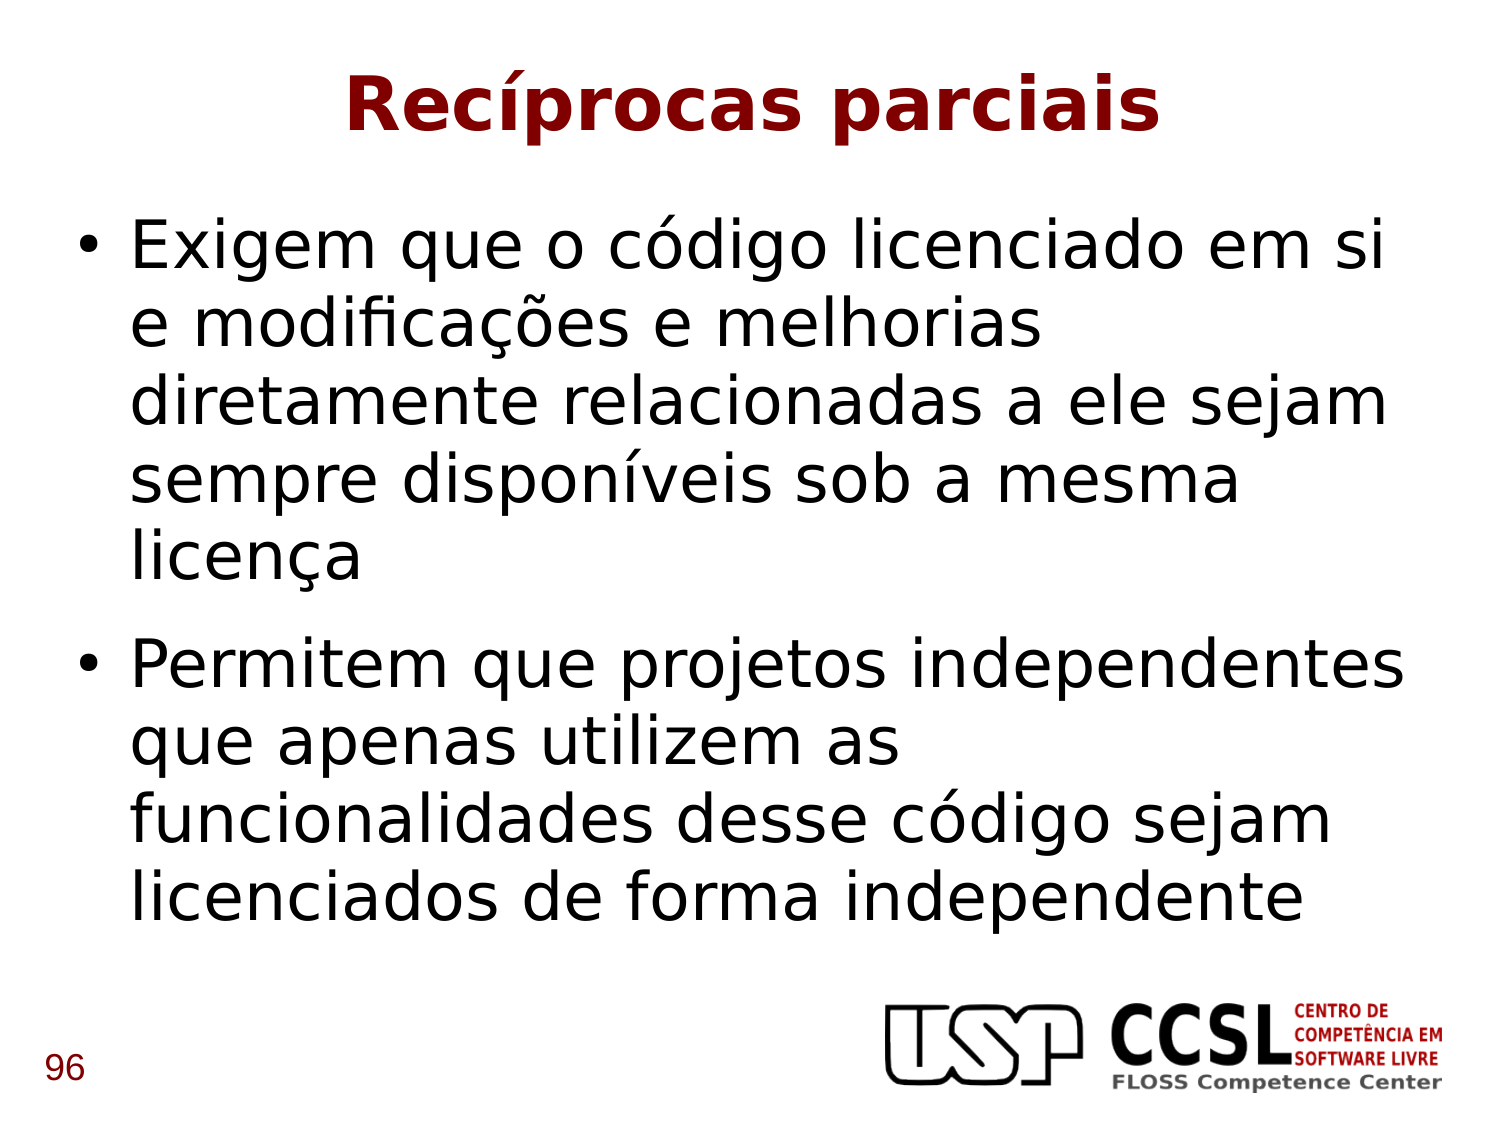

# Recíprocas parciais
Exigem que o código licenciado em si e modificações e melhorias diretamente relacionadas a ele sejam sempre disponíveis sob a mesma licença
Permitem que projetos independentes que apenas utilizem as funcionalidades desse código sejam licenciados de forma independente